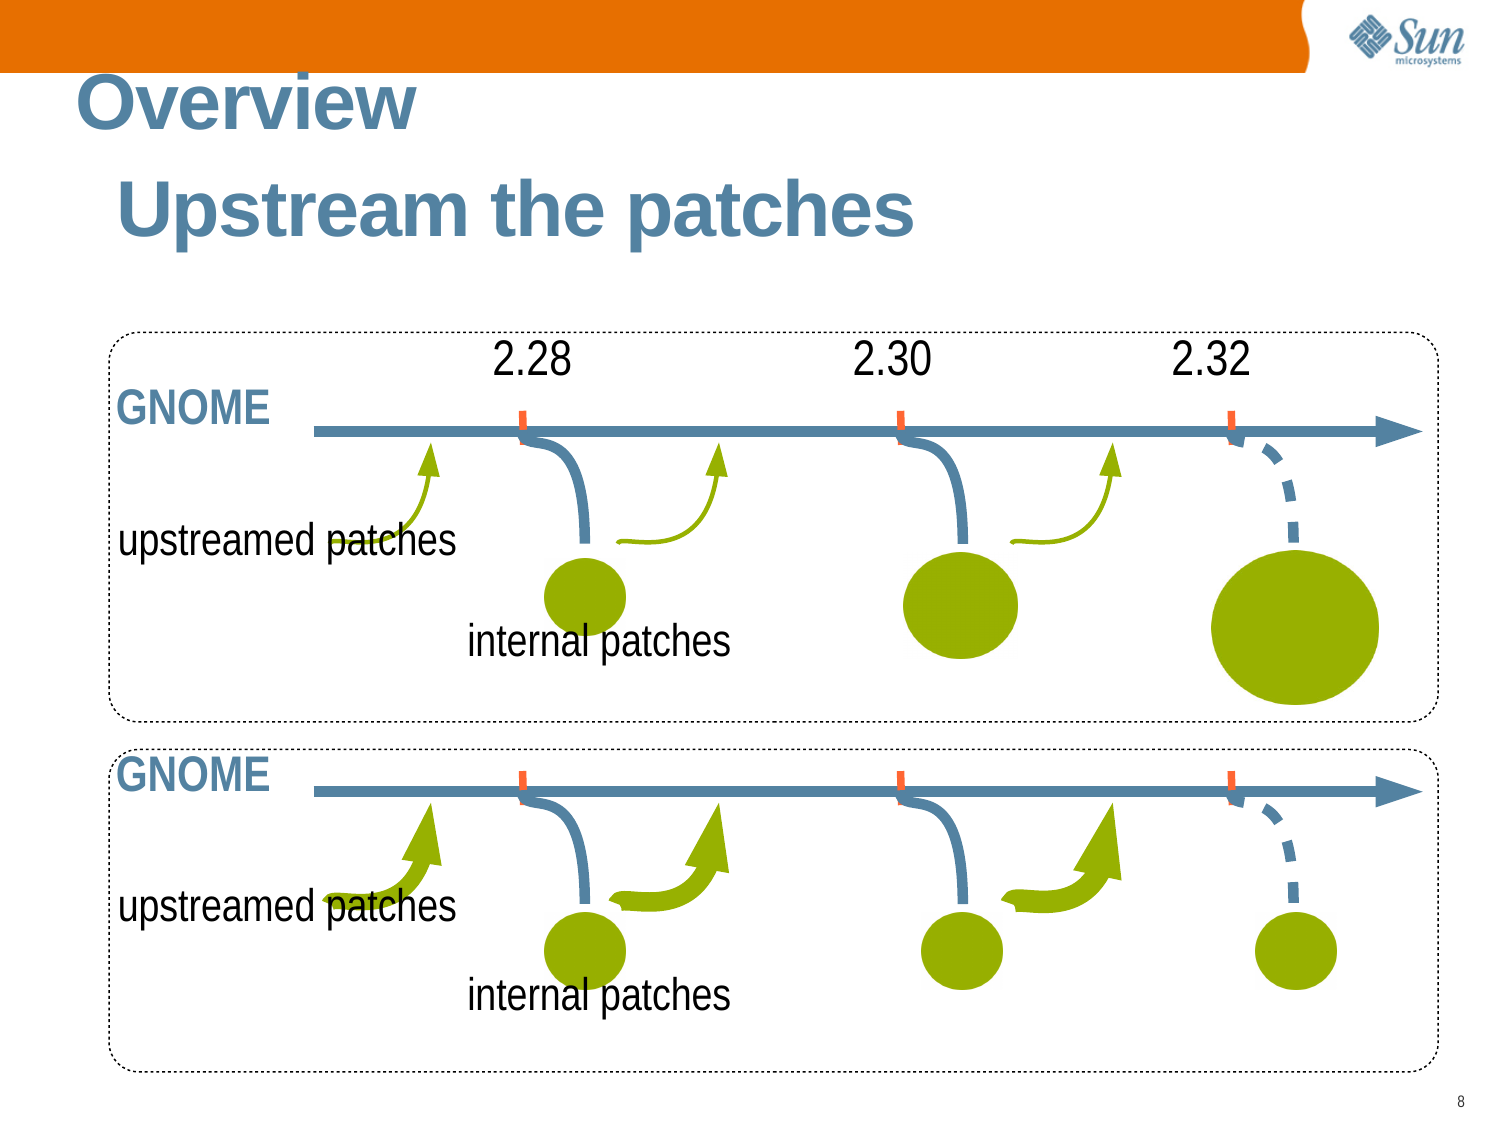

# Overview Upstream the patches
2.28
2.30
2.32
GNOME
upstreamed patches
internal patches
GNOME
upstreamed patches
internal patches